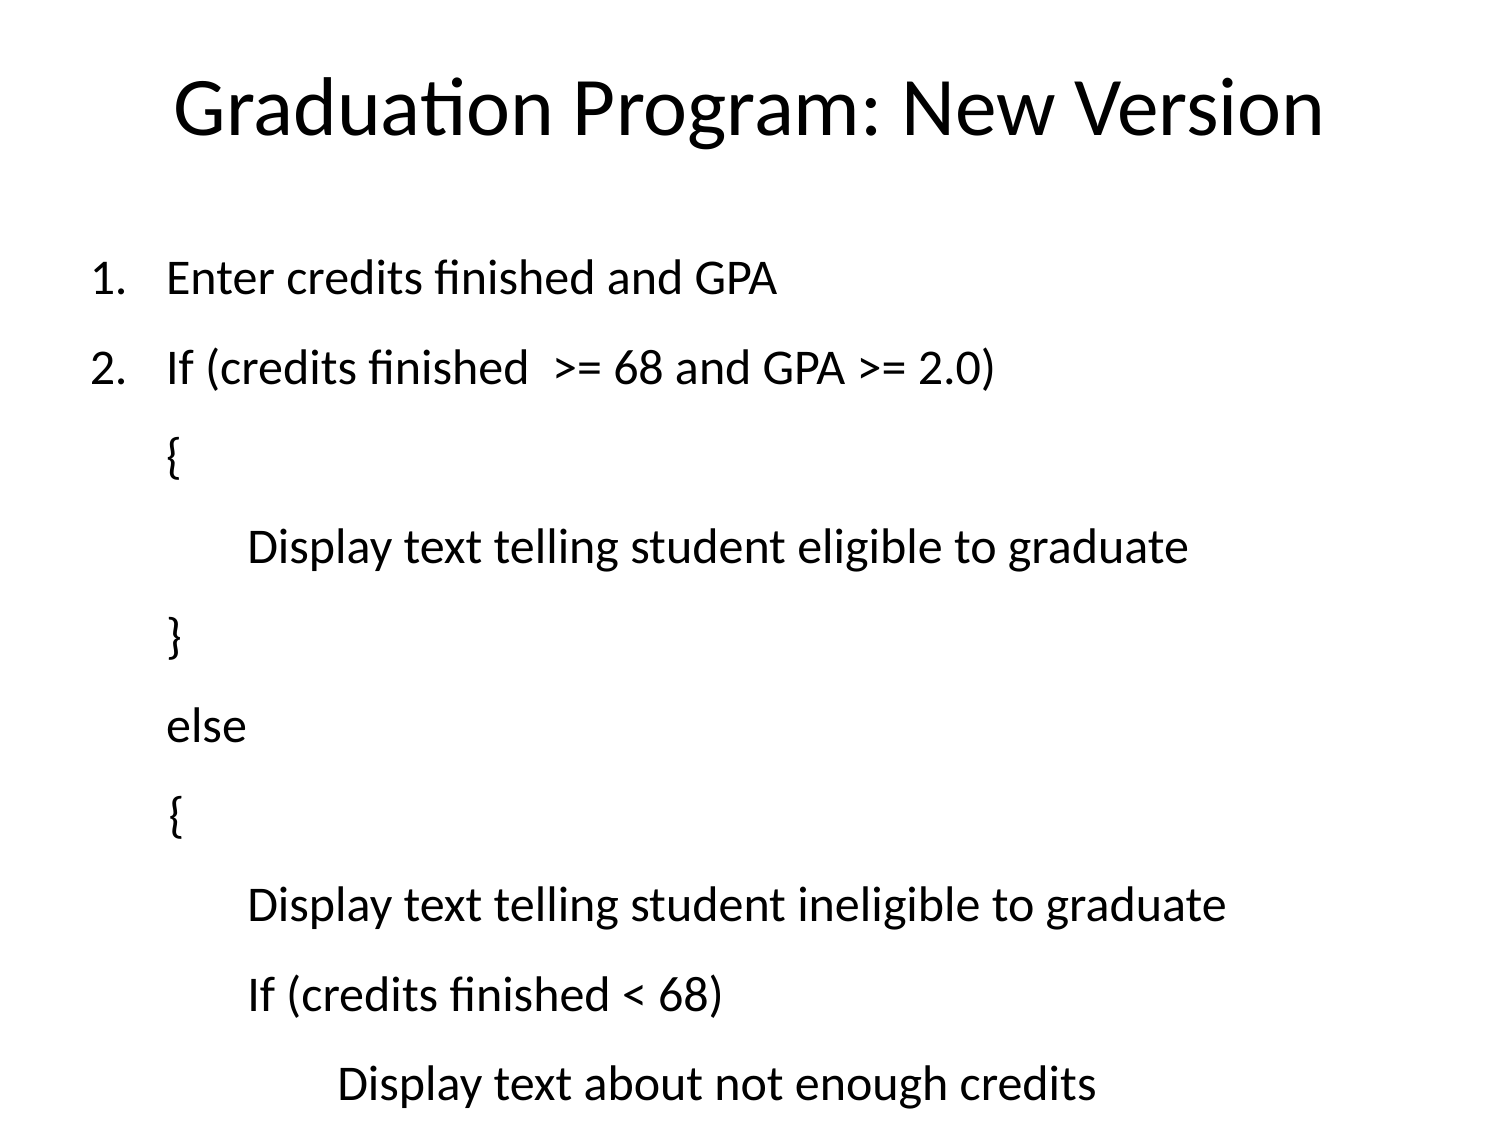

# Graduation Program: New Version
1.	Enter credits finished and GPA
2.	If (credits finished >= 68 and GPA >= 2.0)
 	{
 Display text telling student eligible to graduate
 	}
	else
 {
 Display text telling student ineligible to graduate
 If (credits finished < 68)
 Display text about not enough credits
 If (GPA < 2.0)
 Display text about GPA not high enough
 }